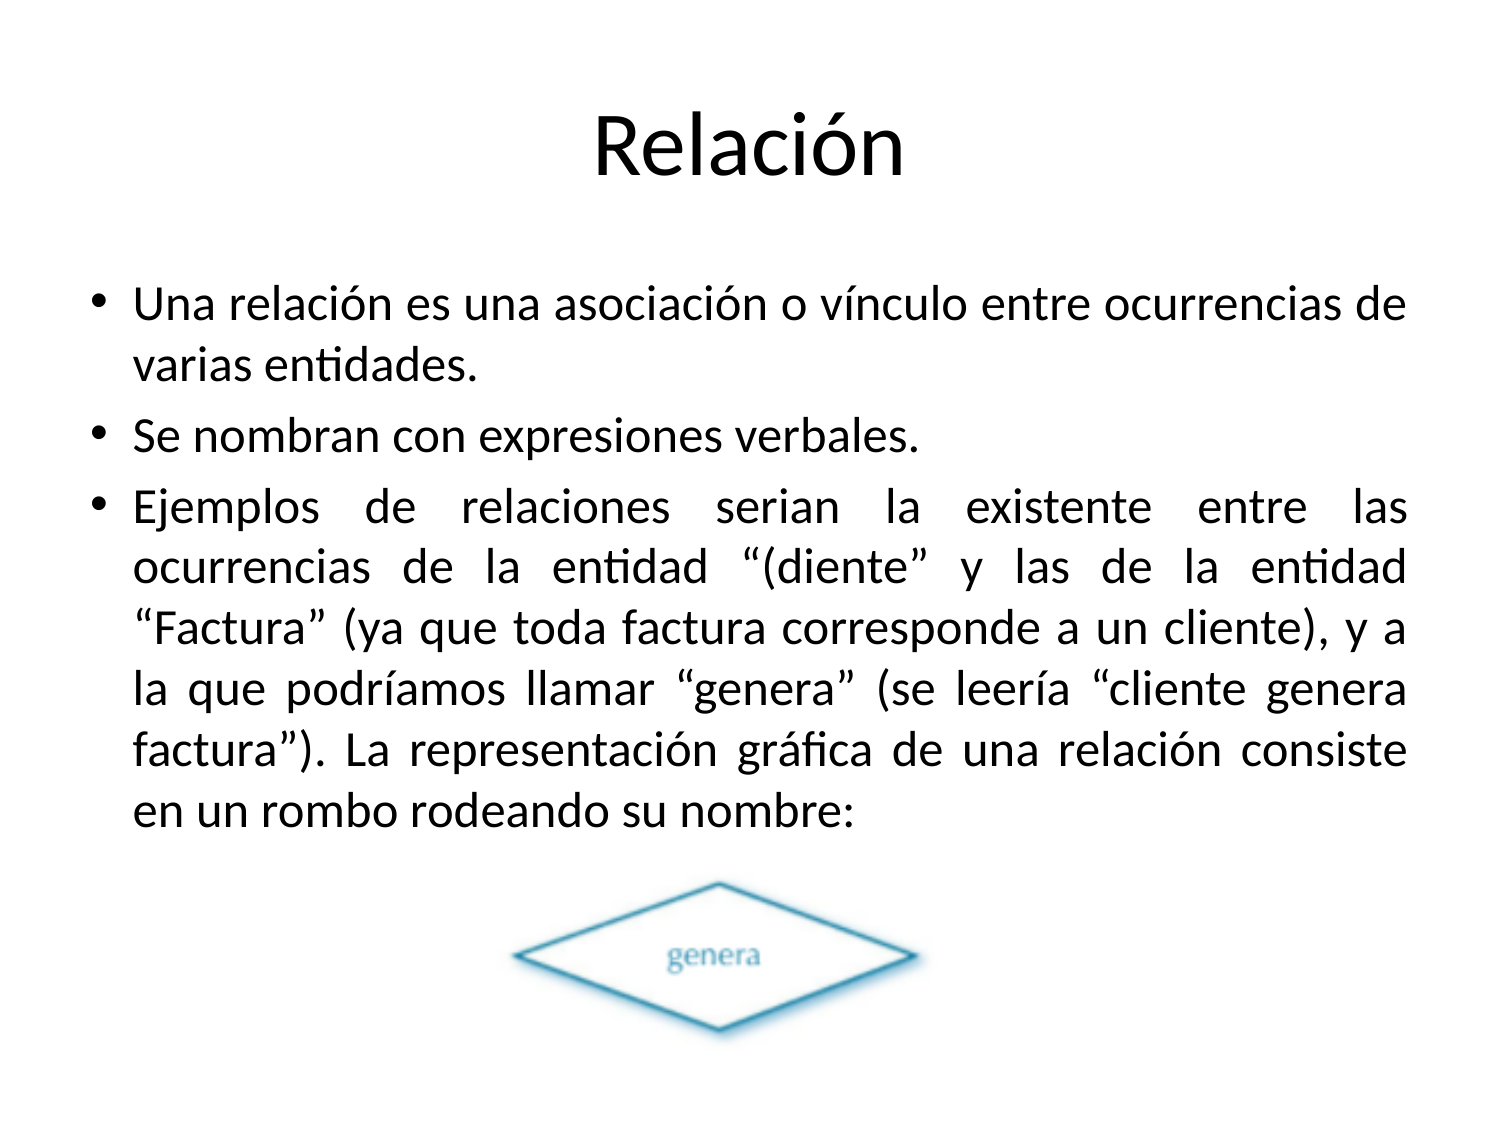

# Relación
Una relación es una asociación o vínculo entre ocurrencias de varias entidades.
Se nombran con expresiones verbales.
Ejemplos de relaciones serian la existente entre las ocurrencias de la entidad “(diente” y las de la entidad “Factura” (ya que toda factura corresponde a un cliente), y a la que podríamos llamar “genera” (se leería “cliente genera factura”). La representación gráfica de una relación consiste en un rombo rodeando su nombre: